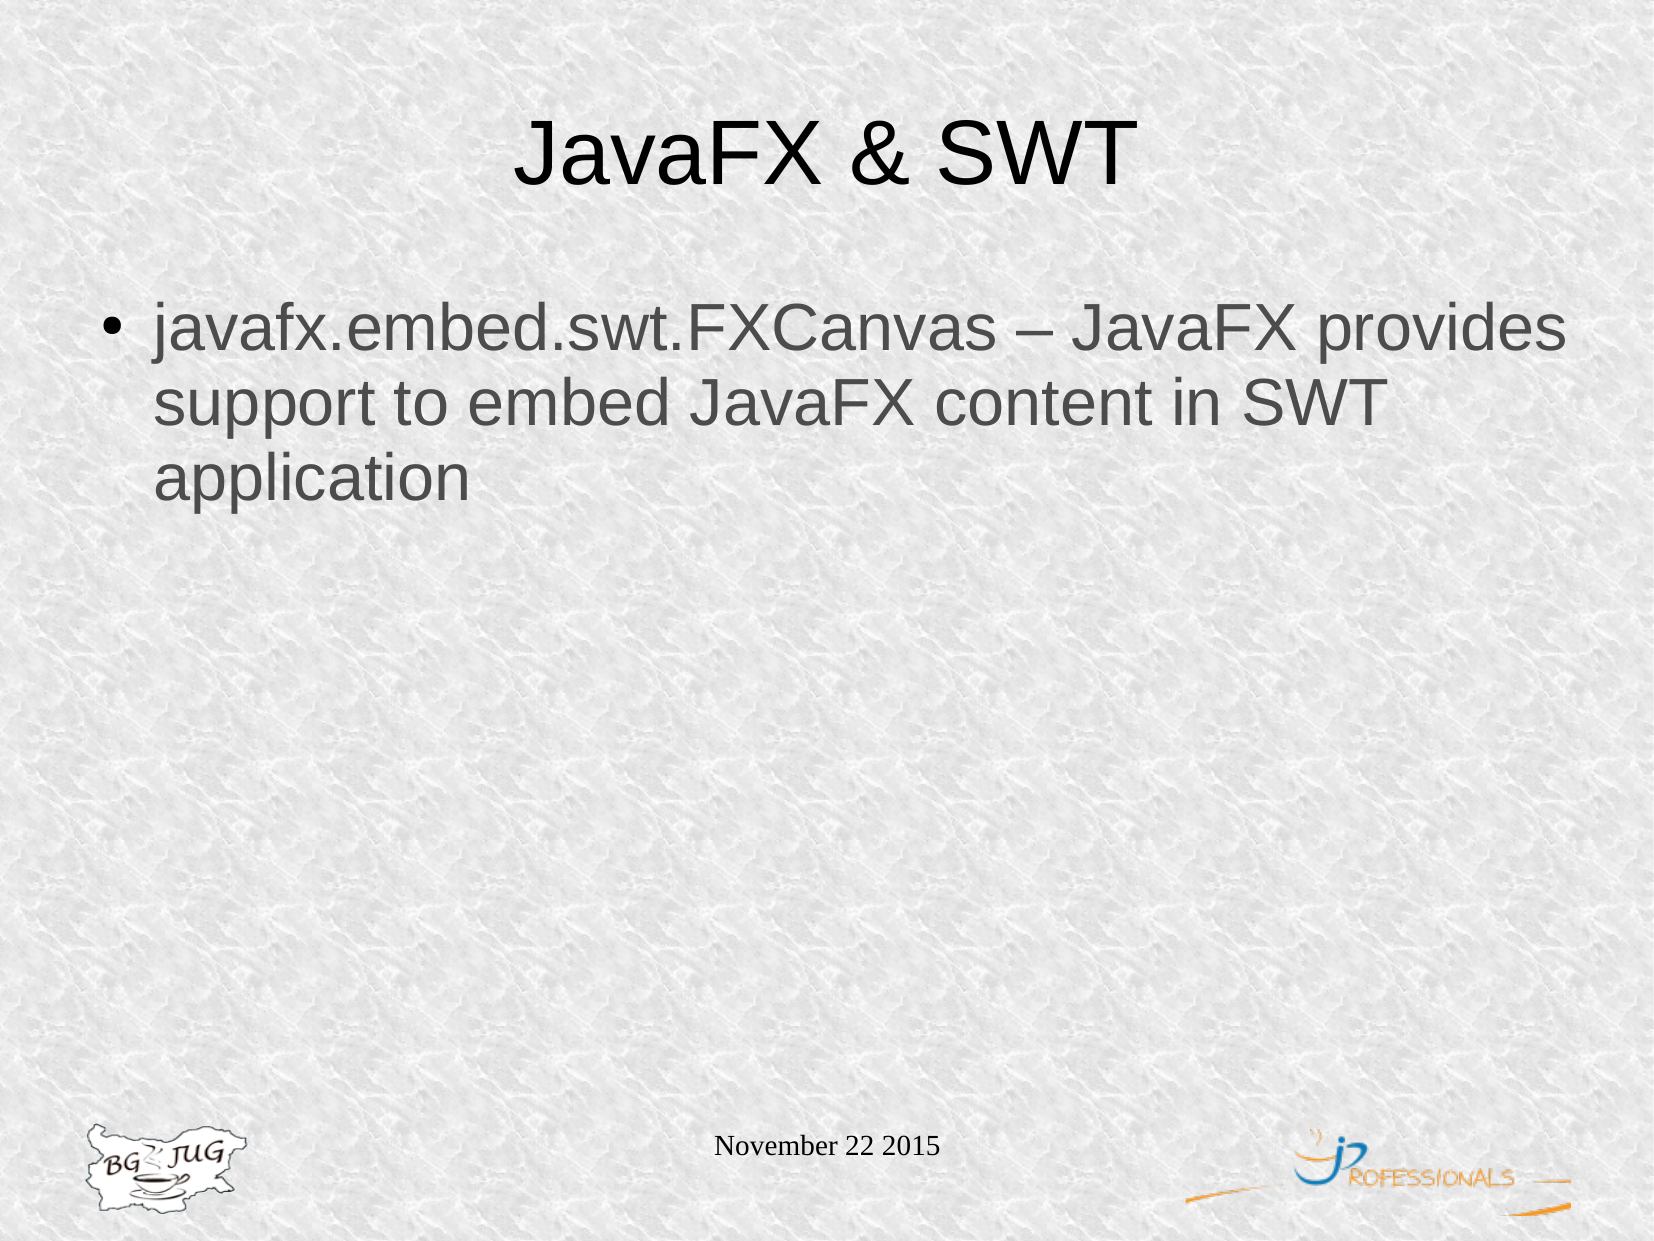

# JavaFX & SWT
javafx.embed.swt.FXCanvas – JavaFX provides support to embed JavaFX content in SWT application